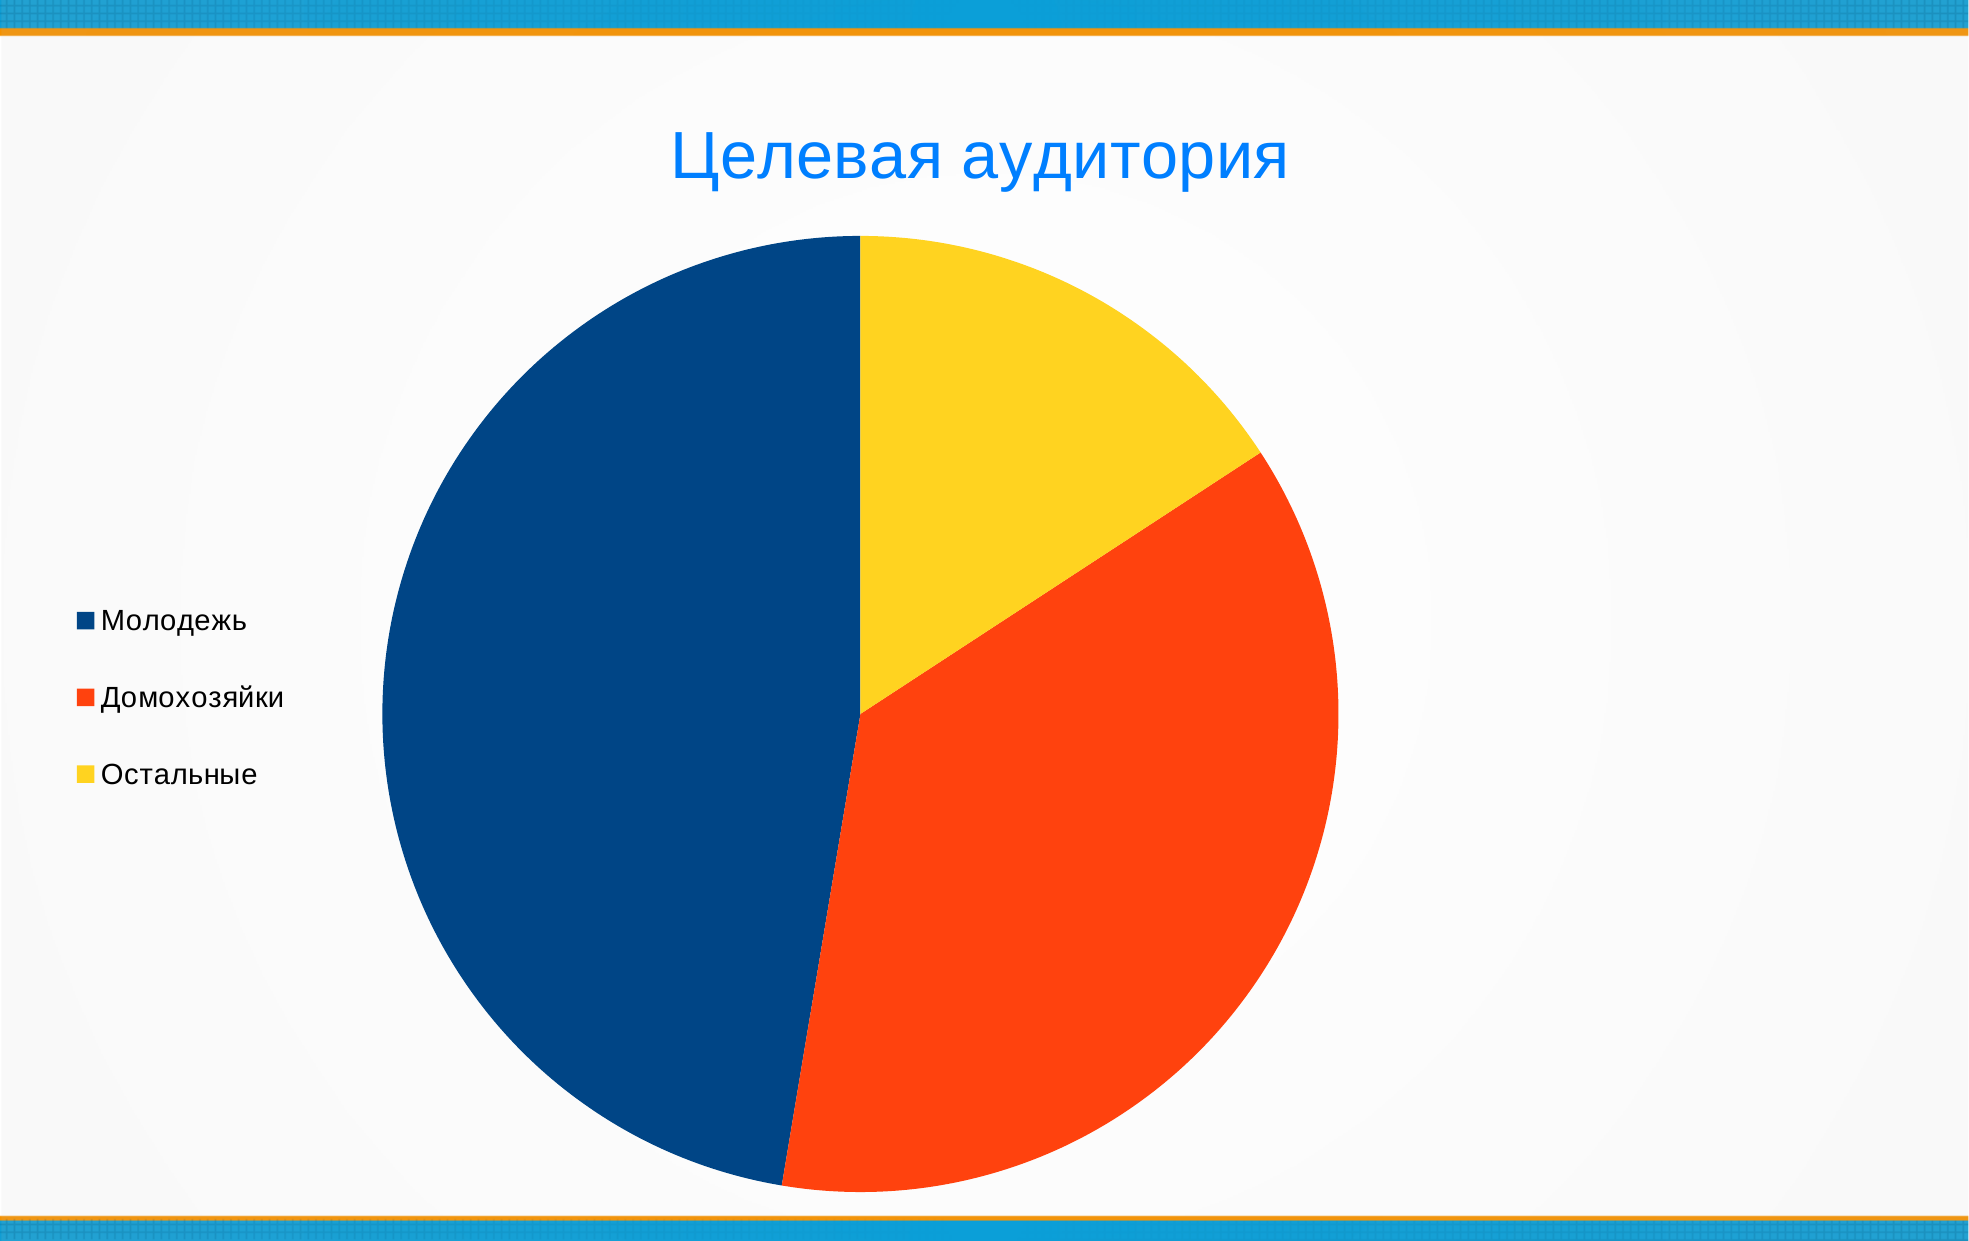

### Chart: Целевая аудитория
| Category | Распределение |
|---|---|
| Молодежь | 45.0 |
| Домохозяйки | 35.0 |
| Остальные | 15.0 |#